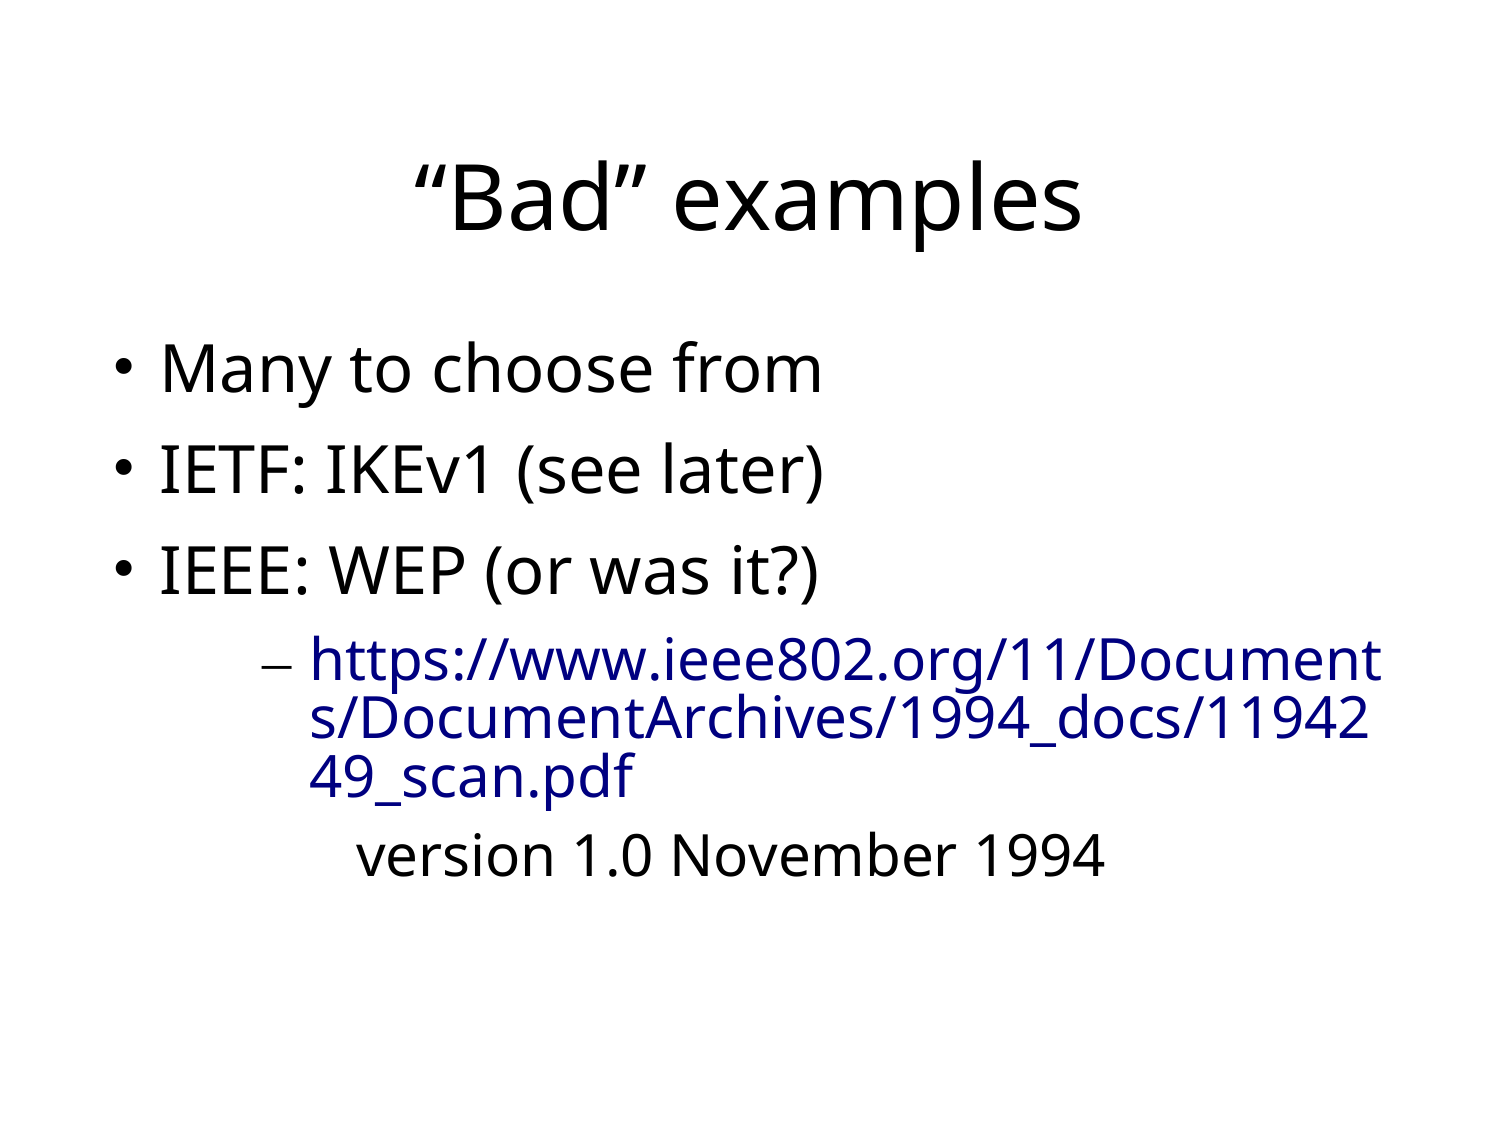

# “Bad” examples
Many to choose from
IETF: IKEv1 (see later)
IEEE: WEP (or was it?)
https://www.ieee802.org/11/Documents/DocumentArchives/1994_docs/1194249_scan.pdfversion 1.0 November 1994